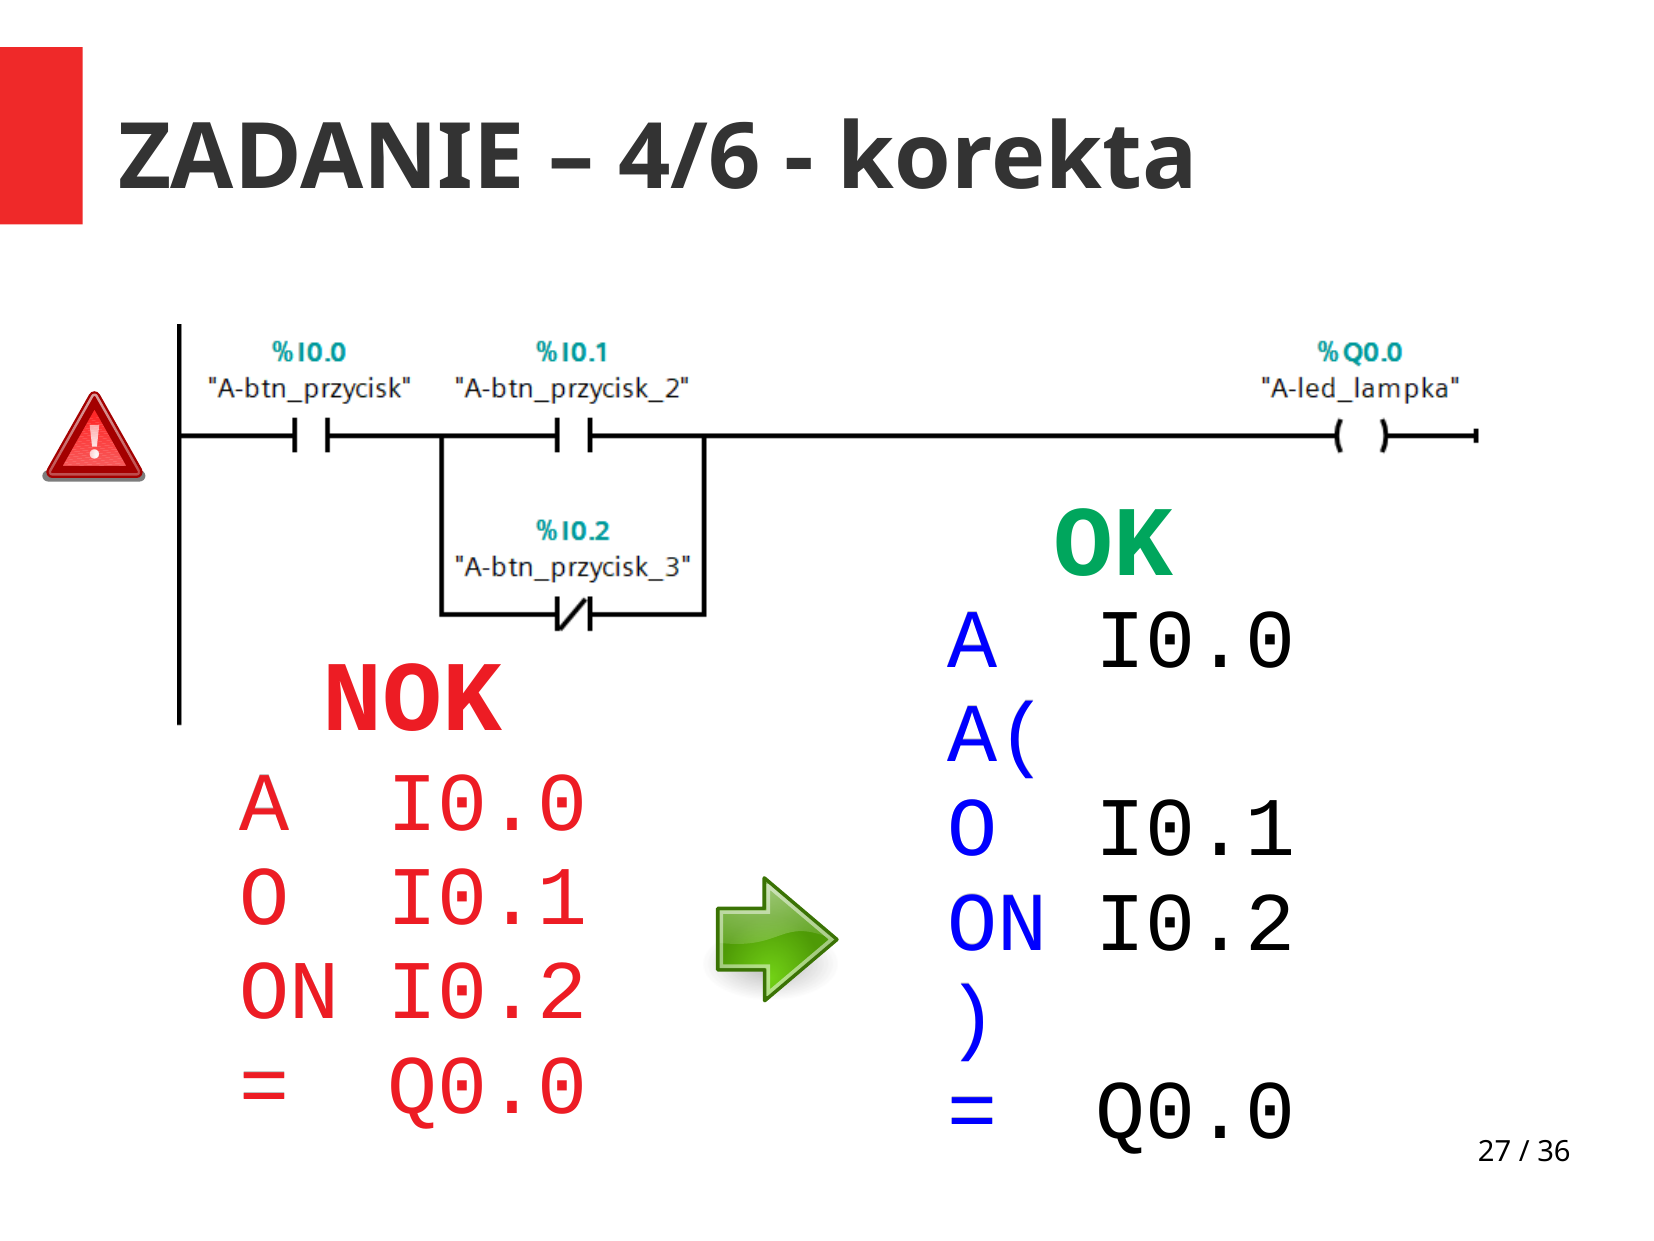

# ZADANIE – 4/6 - korekta
OK
A		I0.0
A(
O		I0.1
ON	I0.2
)
=		Q0.0
NOK
A		I0.0
O		I0.1
ON	I0.2
=		Q0.0
27